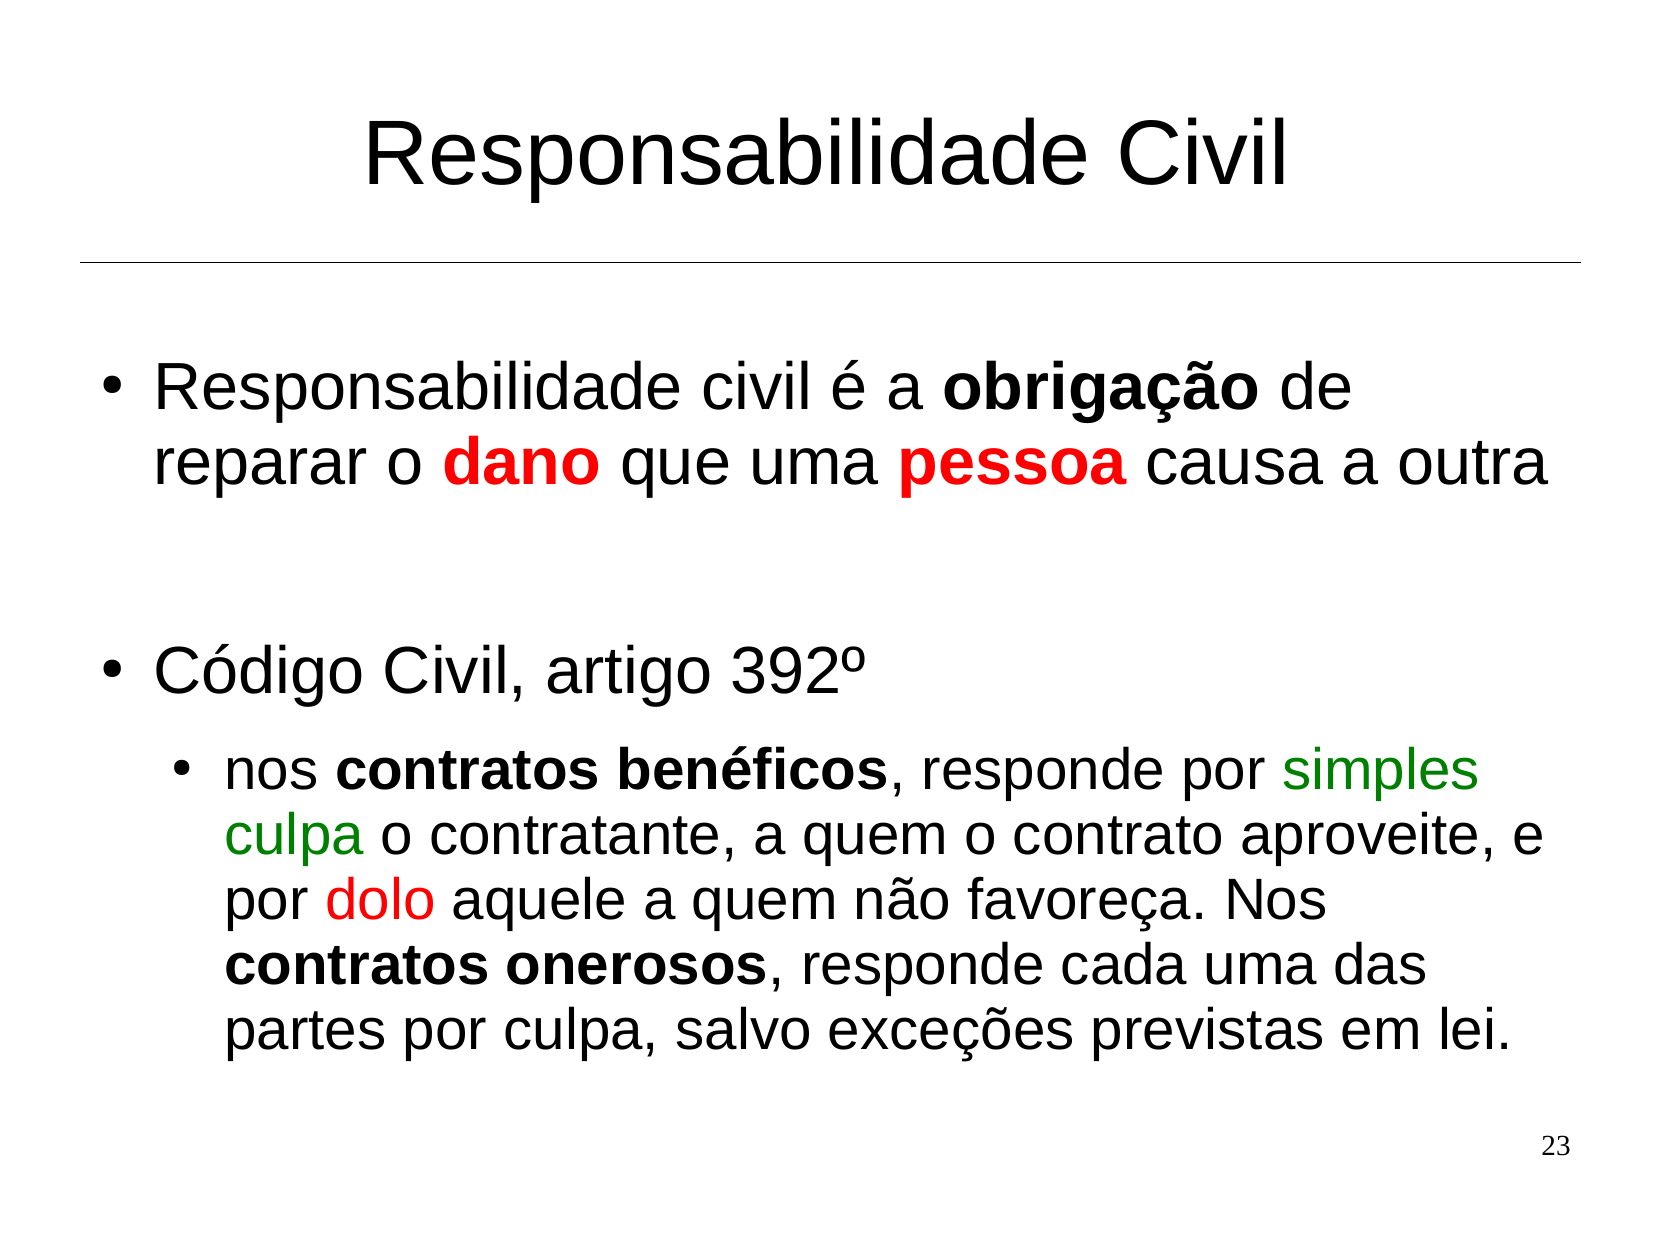

# Responsabilidade Civil
Responsabilidade civil é a obrigação de reparar o dano que uma pessoa causa a outra
Código Civil, artigo 392º
nos contratos benéficos, responde por simples culpa o contratante, a quem o contrato aproveite, e por dolo aquele a quem não favoreça. Nos contratos onerosos, responde cada uma das partes por culpa, salvo exceções previstas em lei.
23